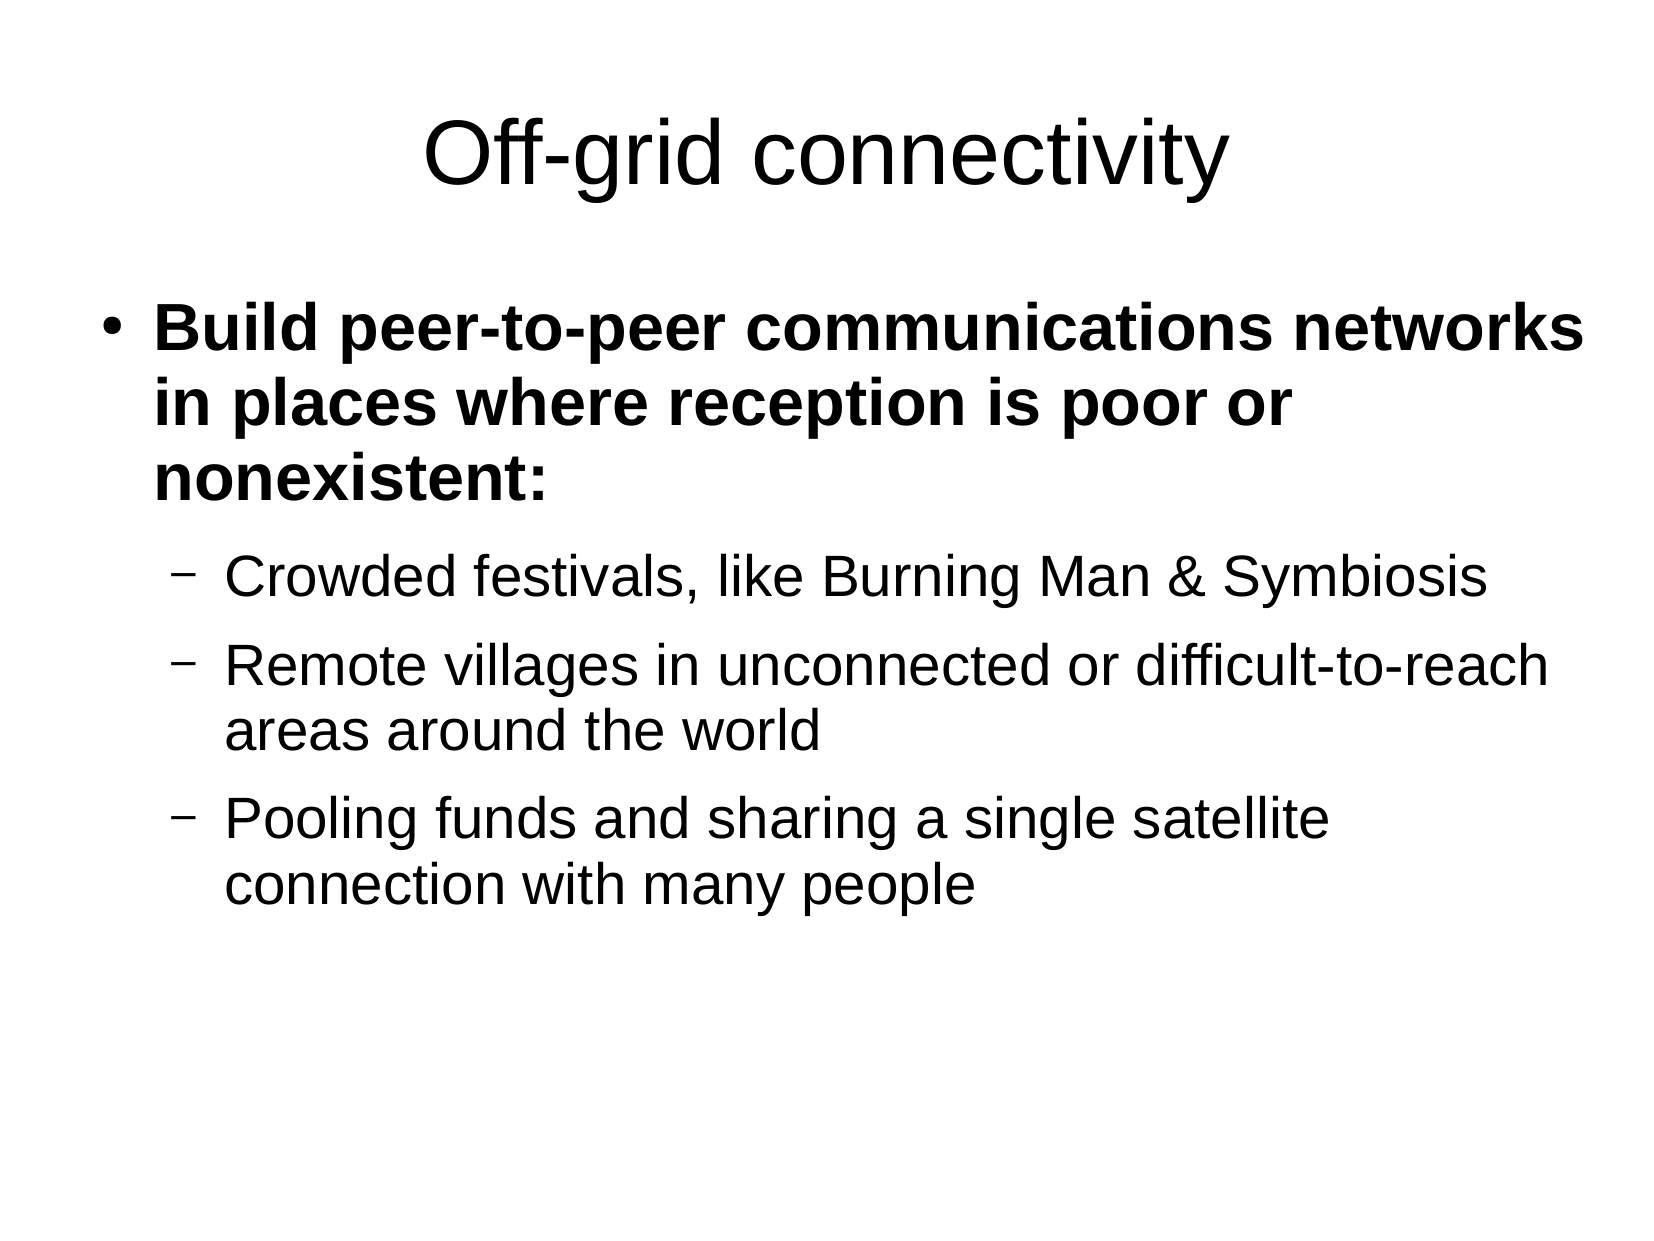

# Off-grid connectivity
Build peer-to-peer communications networks in places where reception is poor or nonexistent:
Crowded festivals, like Burning Man & Symbiosis
Remote villages in unconnected or difficult-to-reach areas around the world
Pooling funds and sharing a single satellite connection with many people